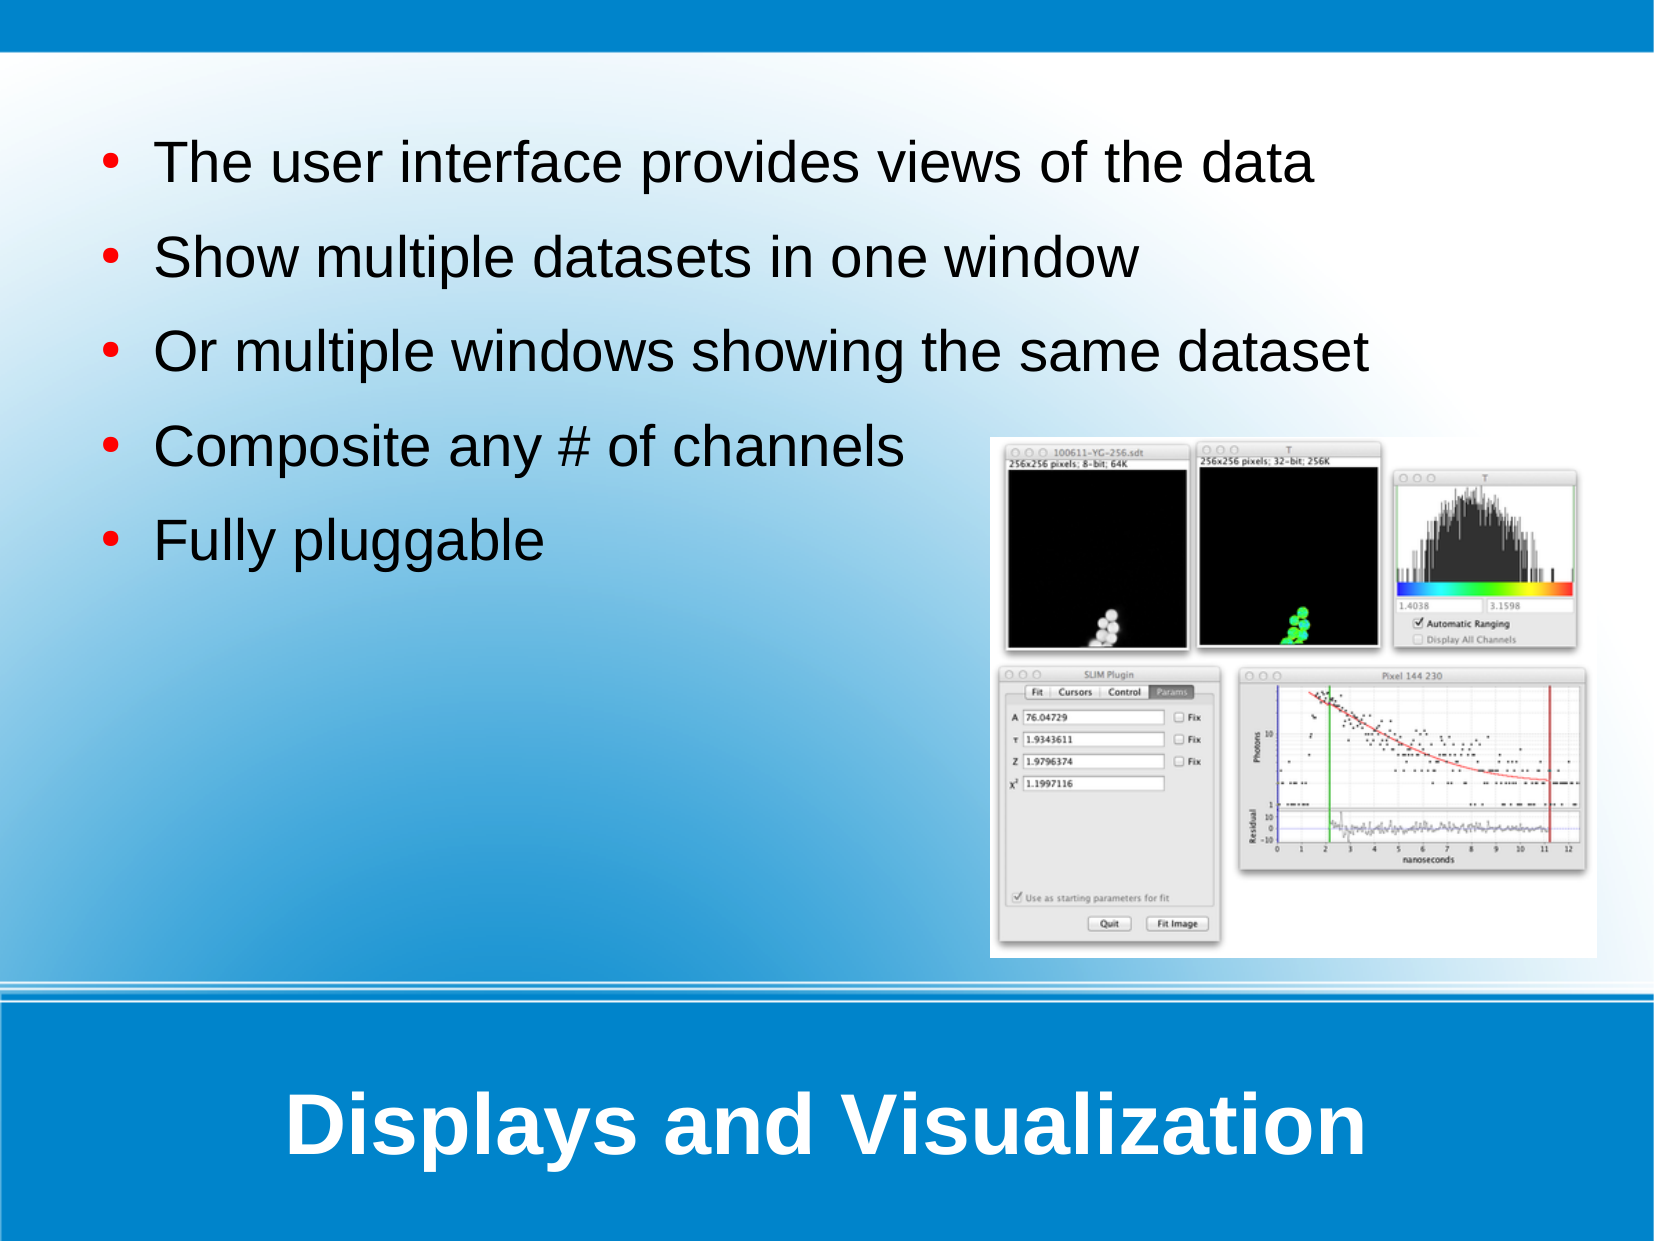

The user interface provides views of the data
Show multiple datasets in one window
Or multiple windows showing the same dataset
Composite any # of channels
Fully pluggable
# Displays and Visualization